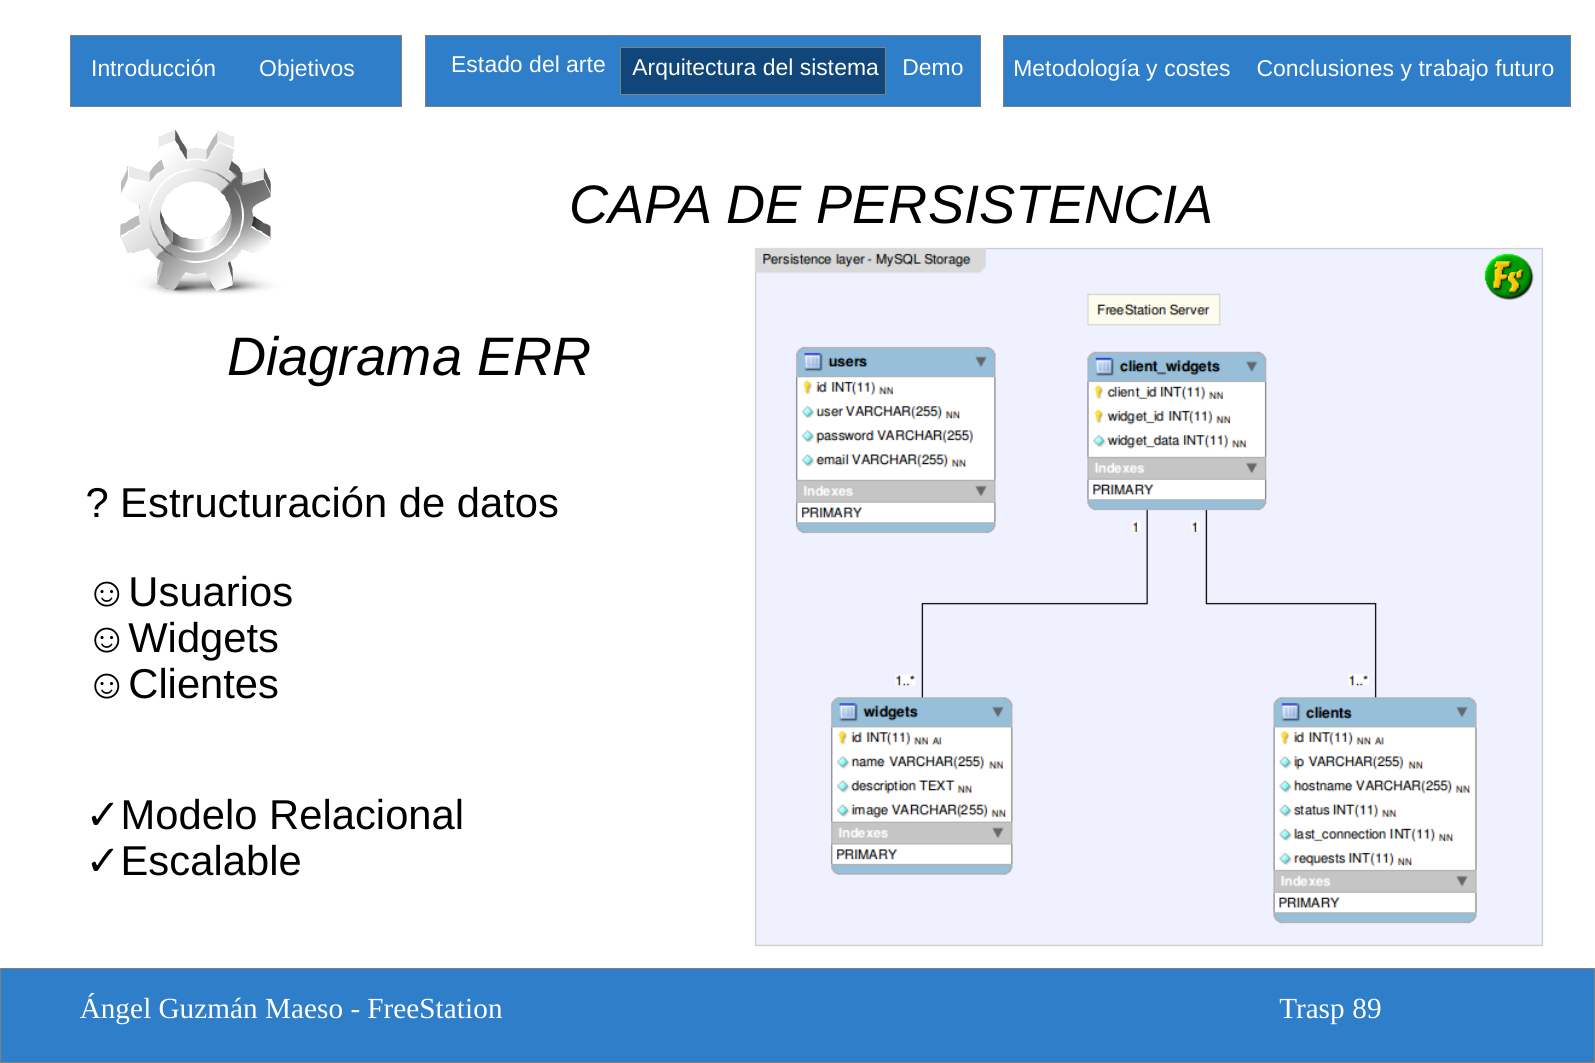

Metodología y costes
Conclusiones y trabajo futuro
Introducción
# Objetivos
Estado del arte
Estado del arte
Arquitectura del sistema
Arquitectura del sistema
Demo
Demo
CAPA DE PERSISTENCIA
Diagrama ERR
? Estructuración de datos
☺Usuarios
☺Widgets
☺Clientes
✓Modelo Relacional
✓Escalable
89